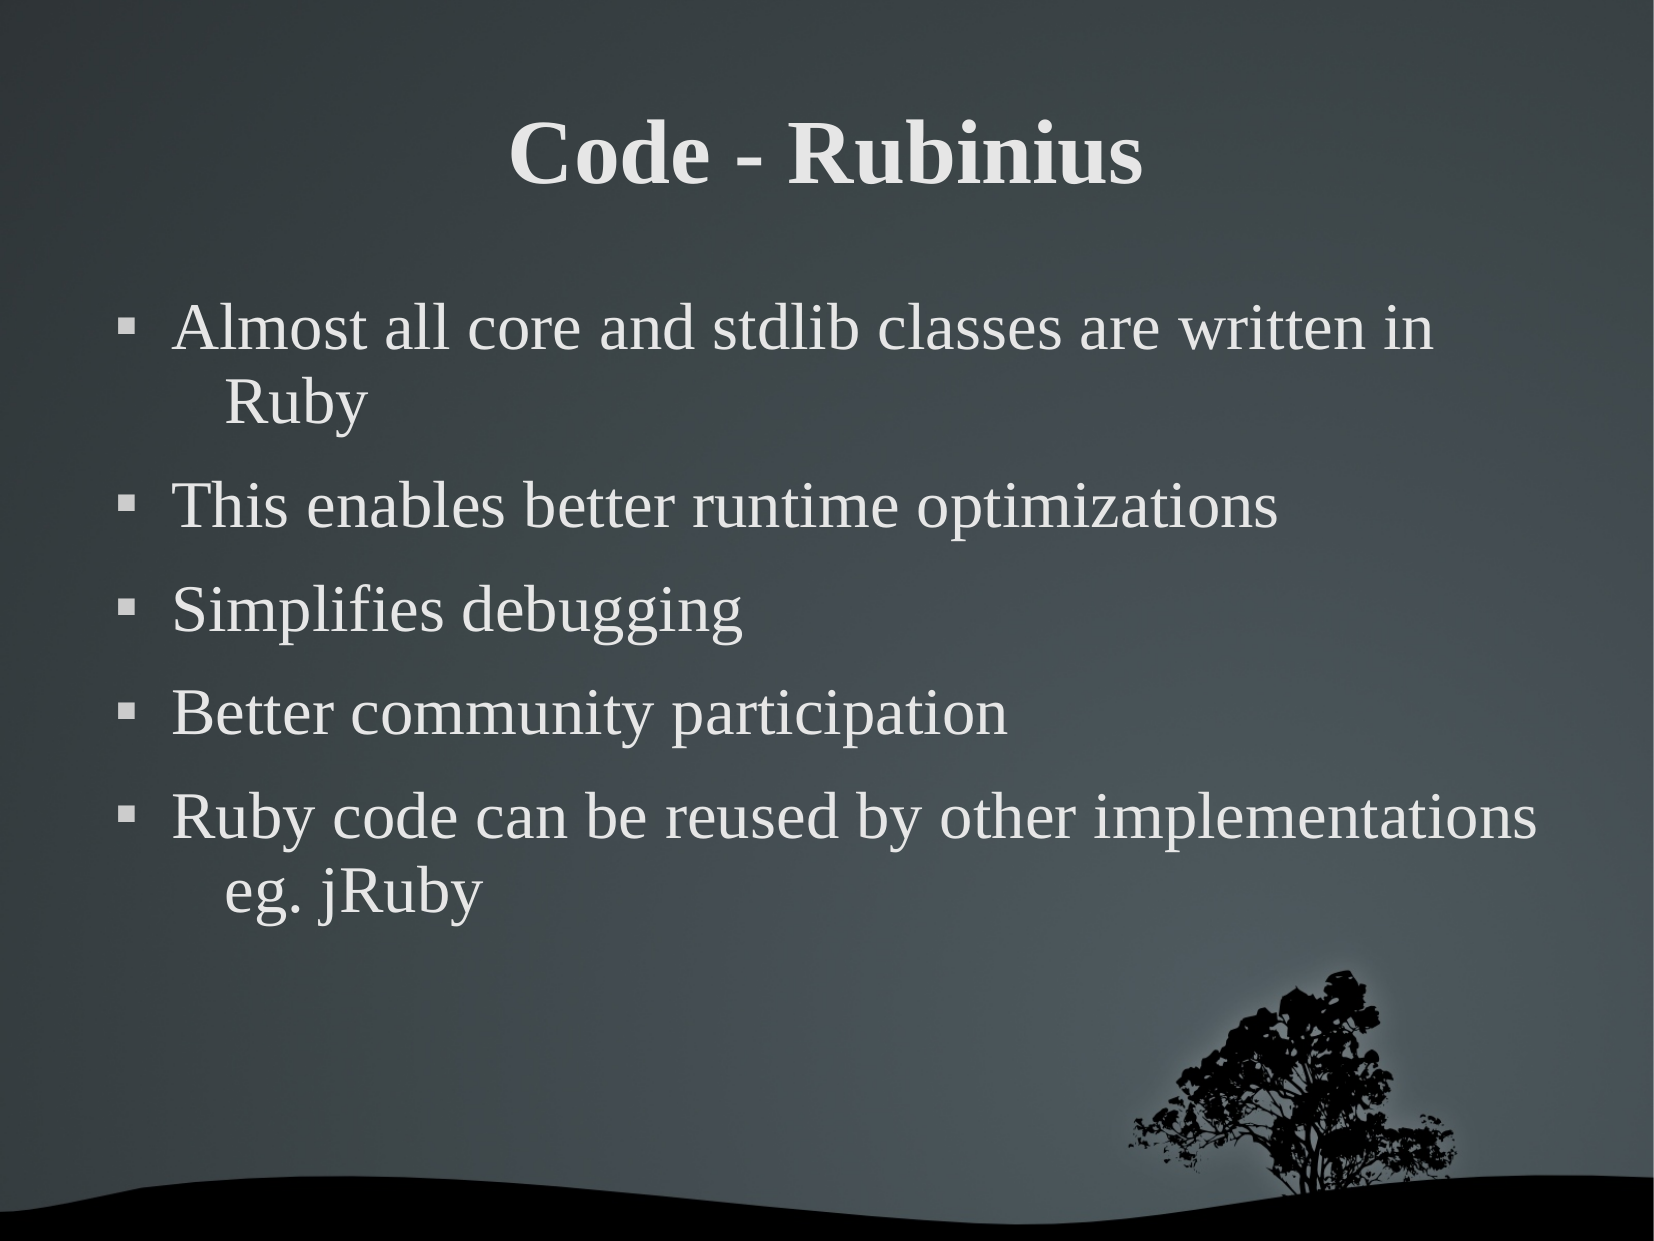

# Code - Rubinius
Almost all core and stdlib classes are written in Ruby
This enables better runtime optimizations
Simplifies debugging
Better community participation
Ruby code can be reused by other implementations eg. jRuby